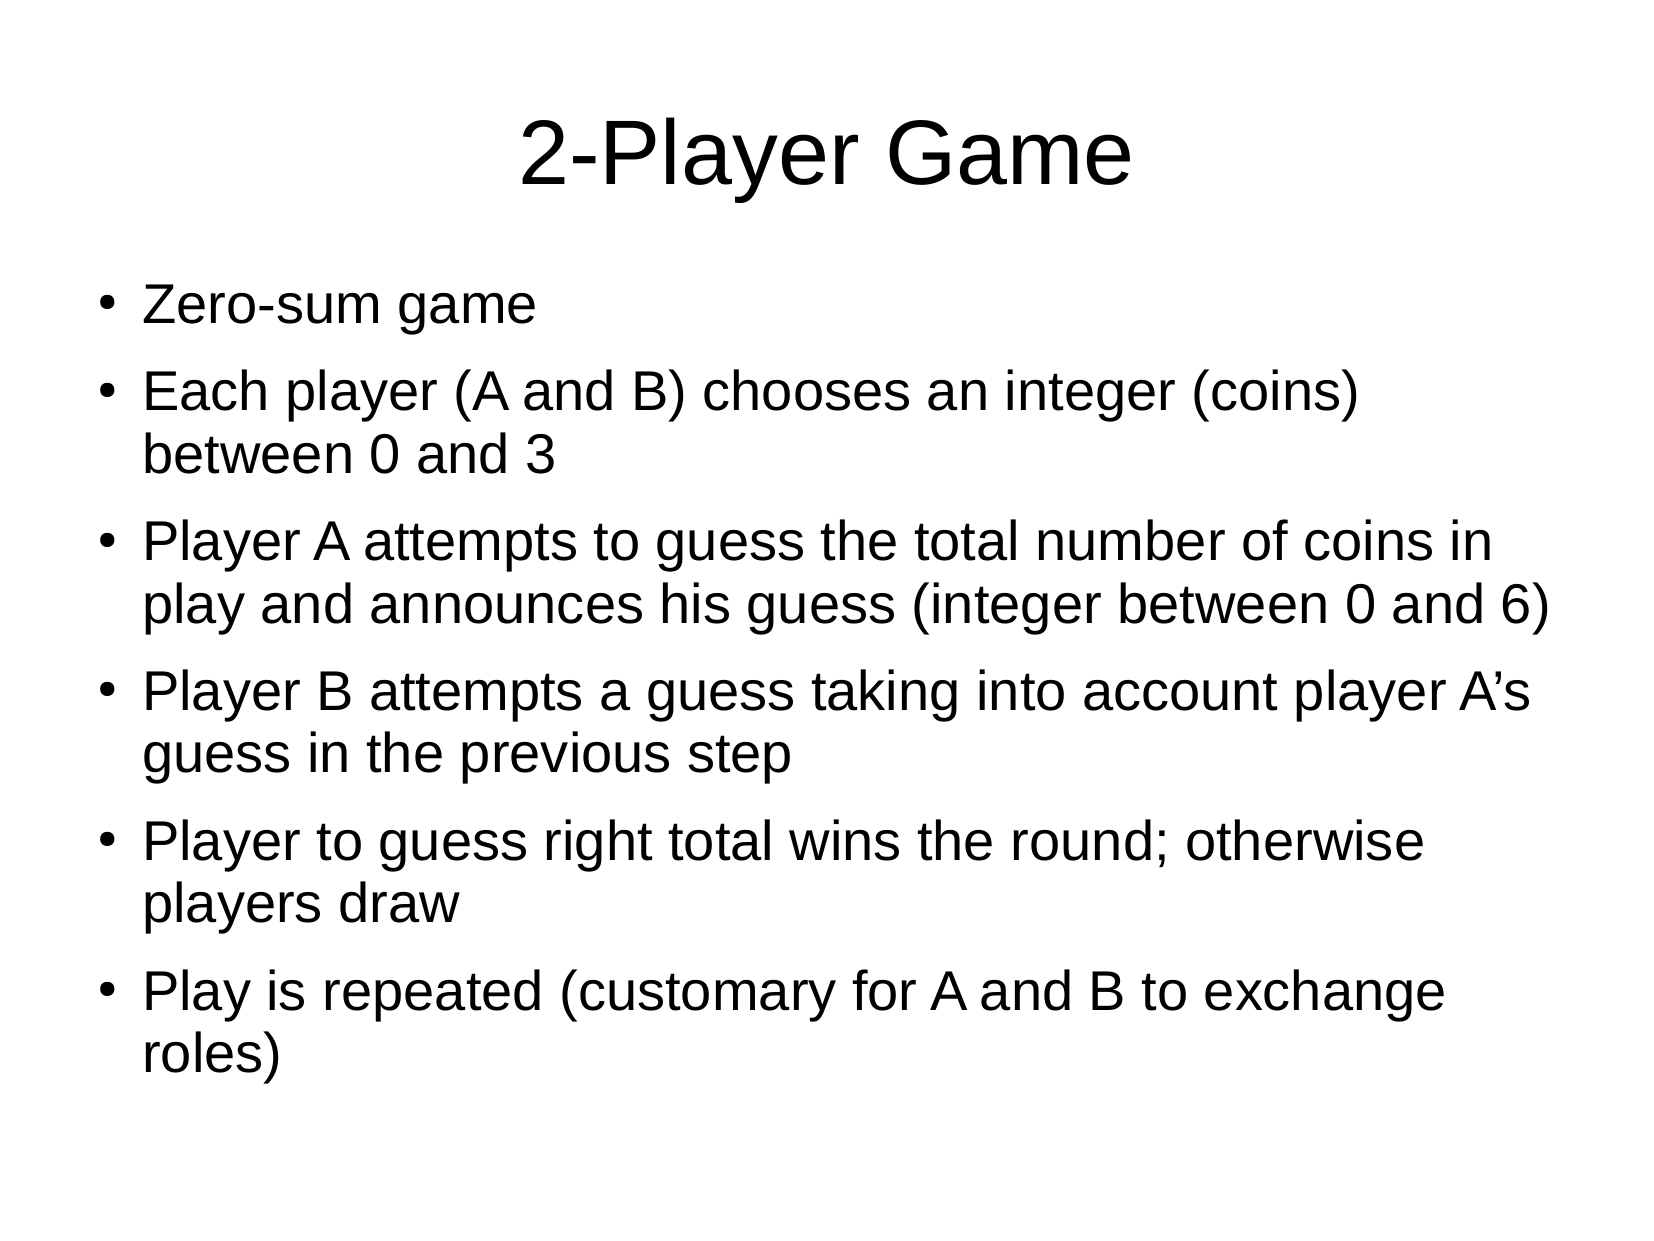

# 2-Player Game
Zero-sum game
Each player (A and B) chooses an integer (coins) between 0 and 3
Player A attempts to guess the total number of coins in play and announces his guess (integer between 0 and 6)
Player B attempts a guess taking into account player A’s guess in the previous step
Player to guess right total wins the round; otherwise players draw
Play is repeated (customary for A and B to exchange roles)